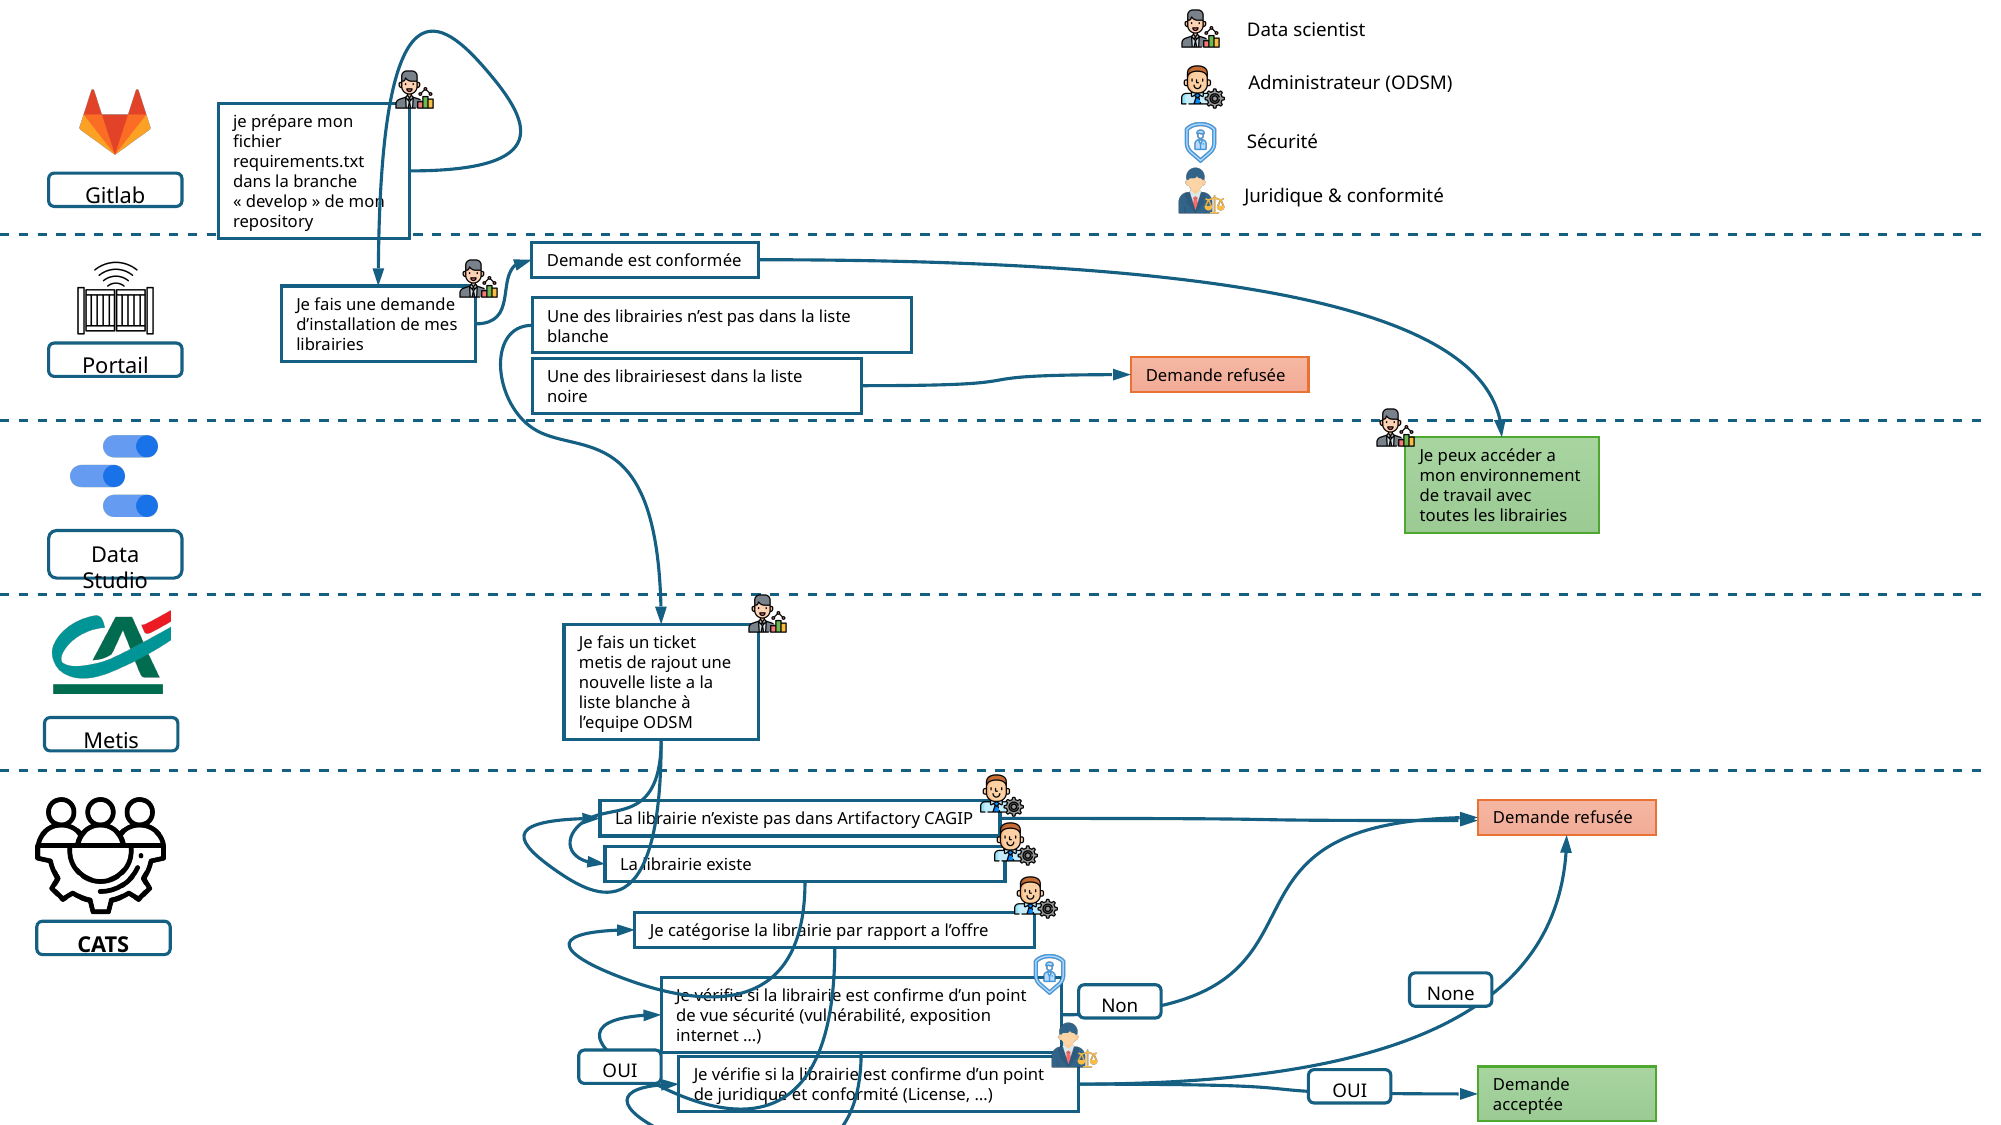

Data scientist
Administrateur (ODSM)
je prépare mon fichier requirements.txt dans la branche « develop » de mon repository
Sécurité
Gitlab
Juridique & conformité
Demande est conformée
Je fais une demande d’installation de mes librairies
Une des librairies n’est pas dans la liste blanche
Portail
Demande refusée
Une des librairiesest dans la liste noire
Je peux accéder a mon environnement de travail avec toutes les librairies
Data Studio
Je fais un ticket metis de rajout une nouvelle liste a la liste blanche à l’equipe ODSM
Metis
Demande refusée
La librairie n’existe pas dans Artifactory CAGIP
La librairie existe
Je catégorise la librairie par rapport a l’offre
CATS
None
Je vérifie si la librairie est confirme d’un point de vue sécurité (vulnérabilité, exposition internet …)
Non
OUI
Je vérifie si la librairie est confirme d’un point de juridique et conformité (License, …)
Demande acceptée
OUI